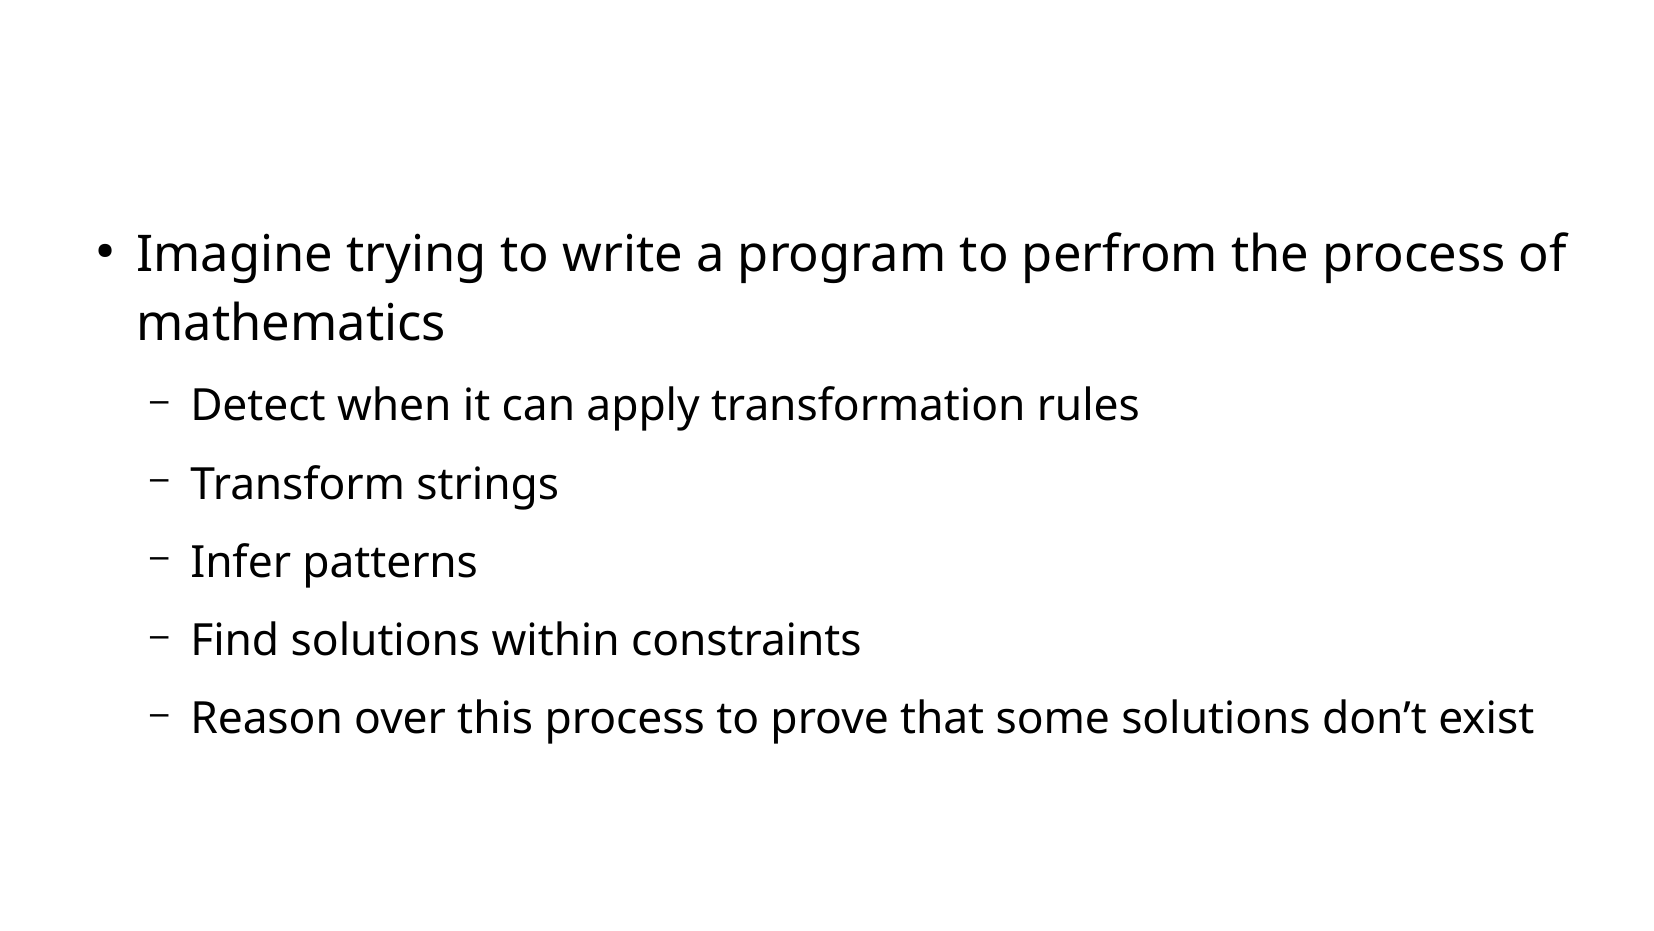

#
Imagine trying to write a program to perfrom the process of mathematics
Detect when it can apply transformation rules
Transform strings
Infer patterns
Find solutions within constraints
Reason over this process to prove that some solutions don’t exist